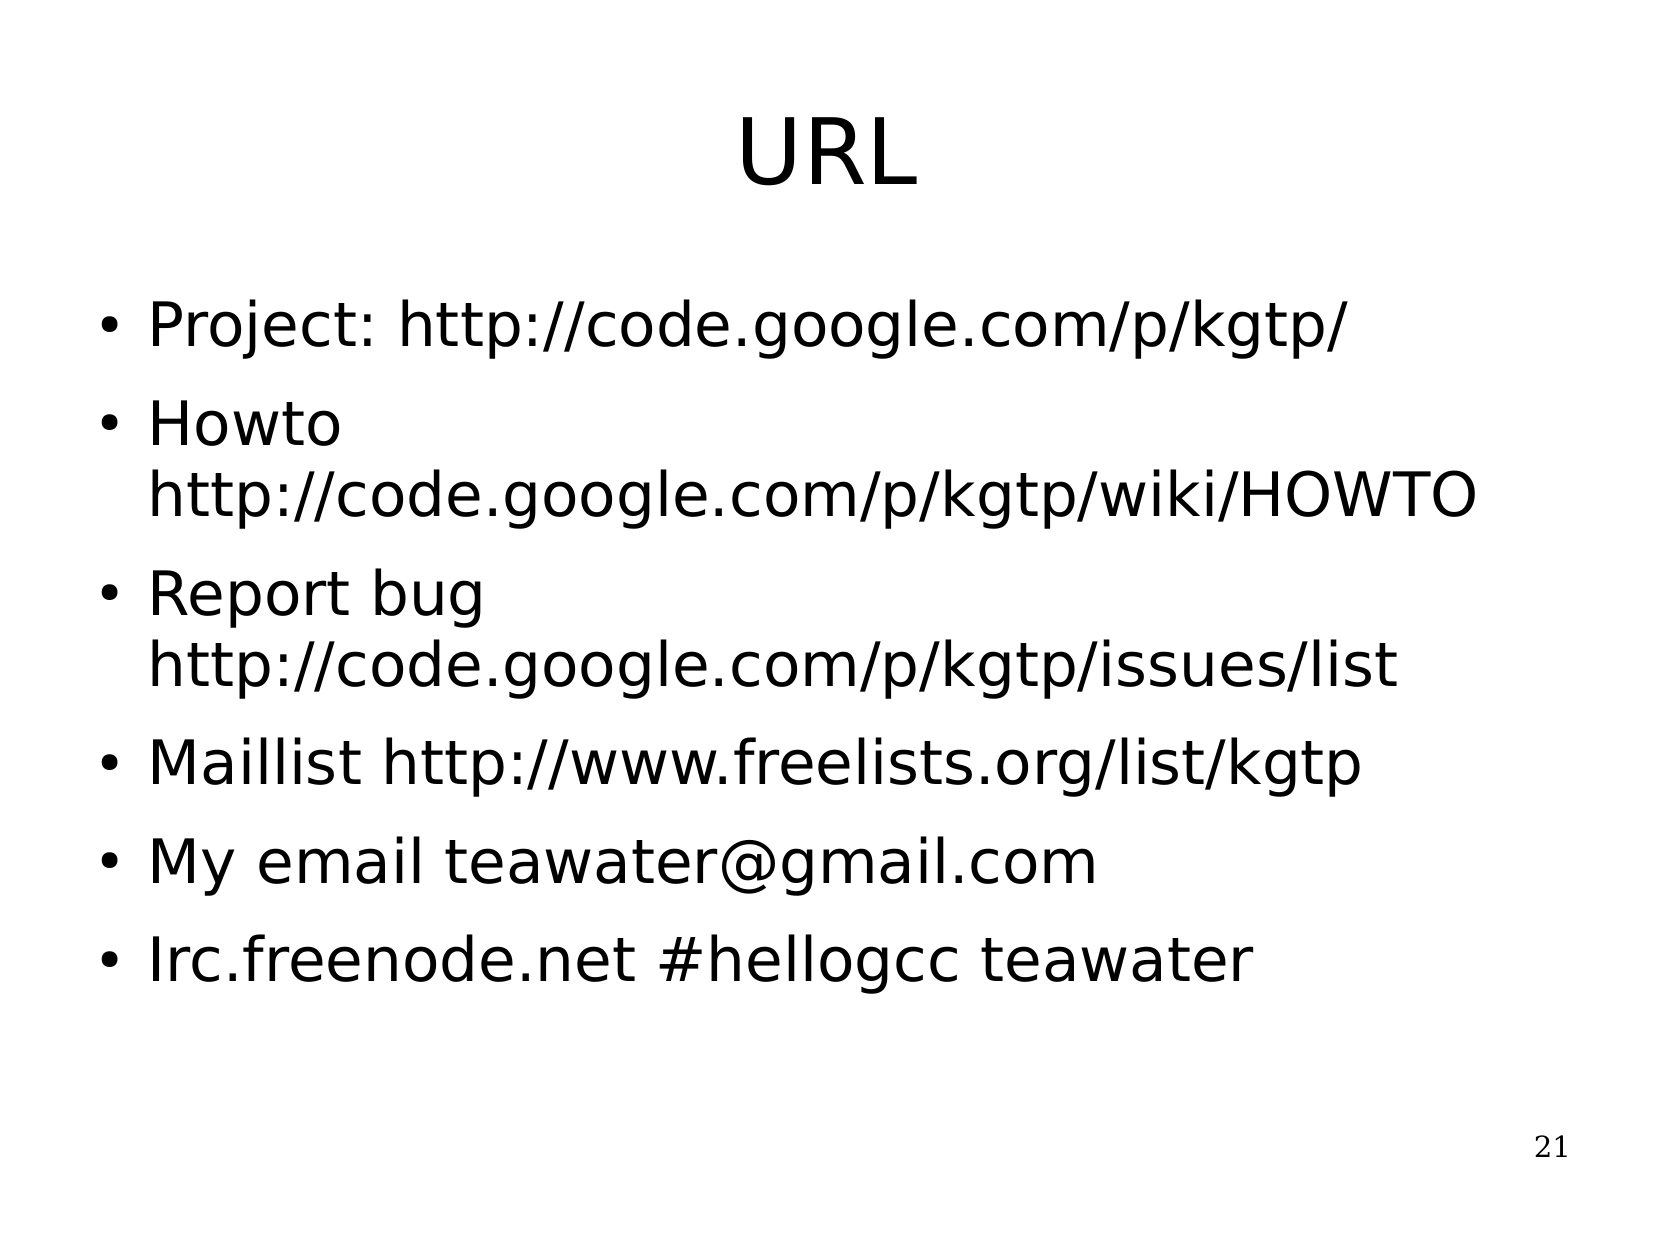

# URL
Project: http://code.google.com/p/kgtp/
Howto http://code.google.com/p/kgtp/wiki/HOWTO
Report bug http://code.google.com/p/kgtp/issues/list
Maillist http://www.freelists.org/list/kgtp
My email teawater@gmail.com
Irc.freenode.net #hellogcc teawater
21